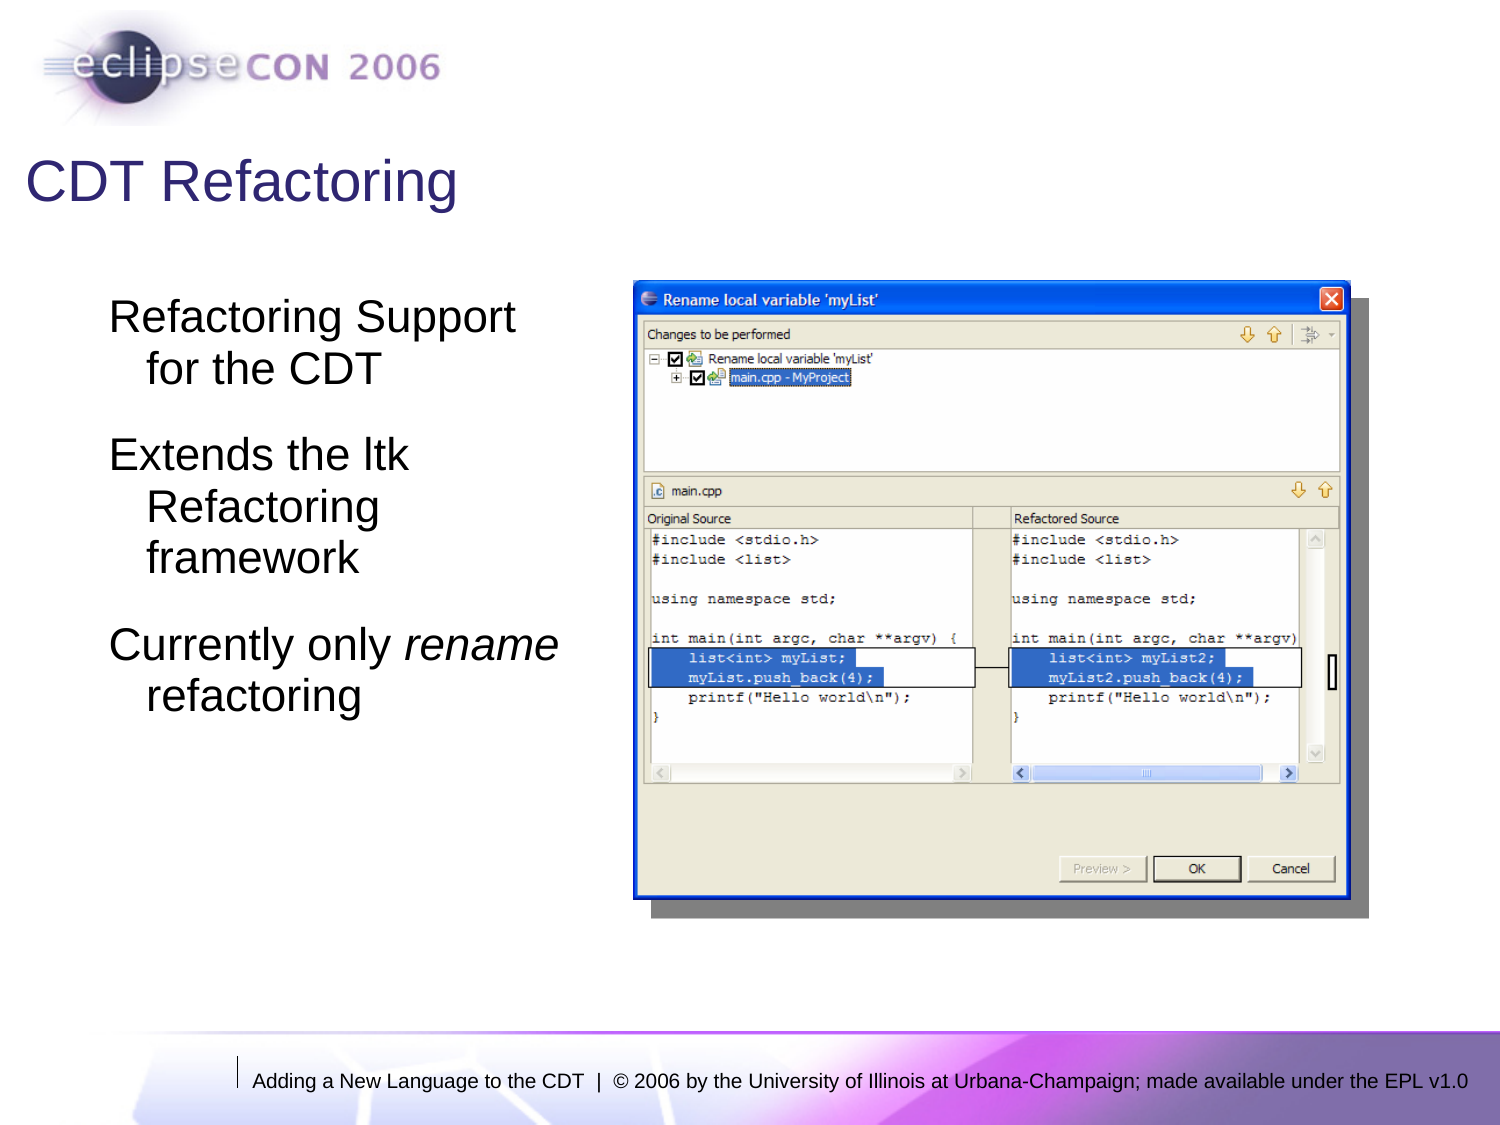

# CDT Refactoring
Refactoring Support for the CDT
Extends the ltk Refactoring framework
Currently only rename refactoring